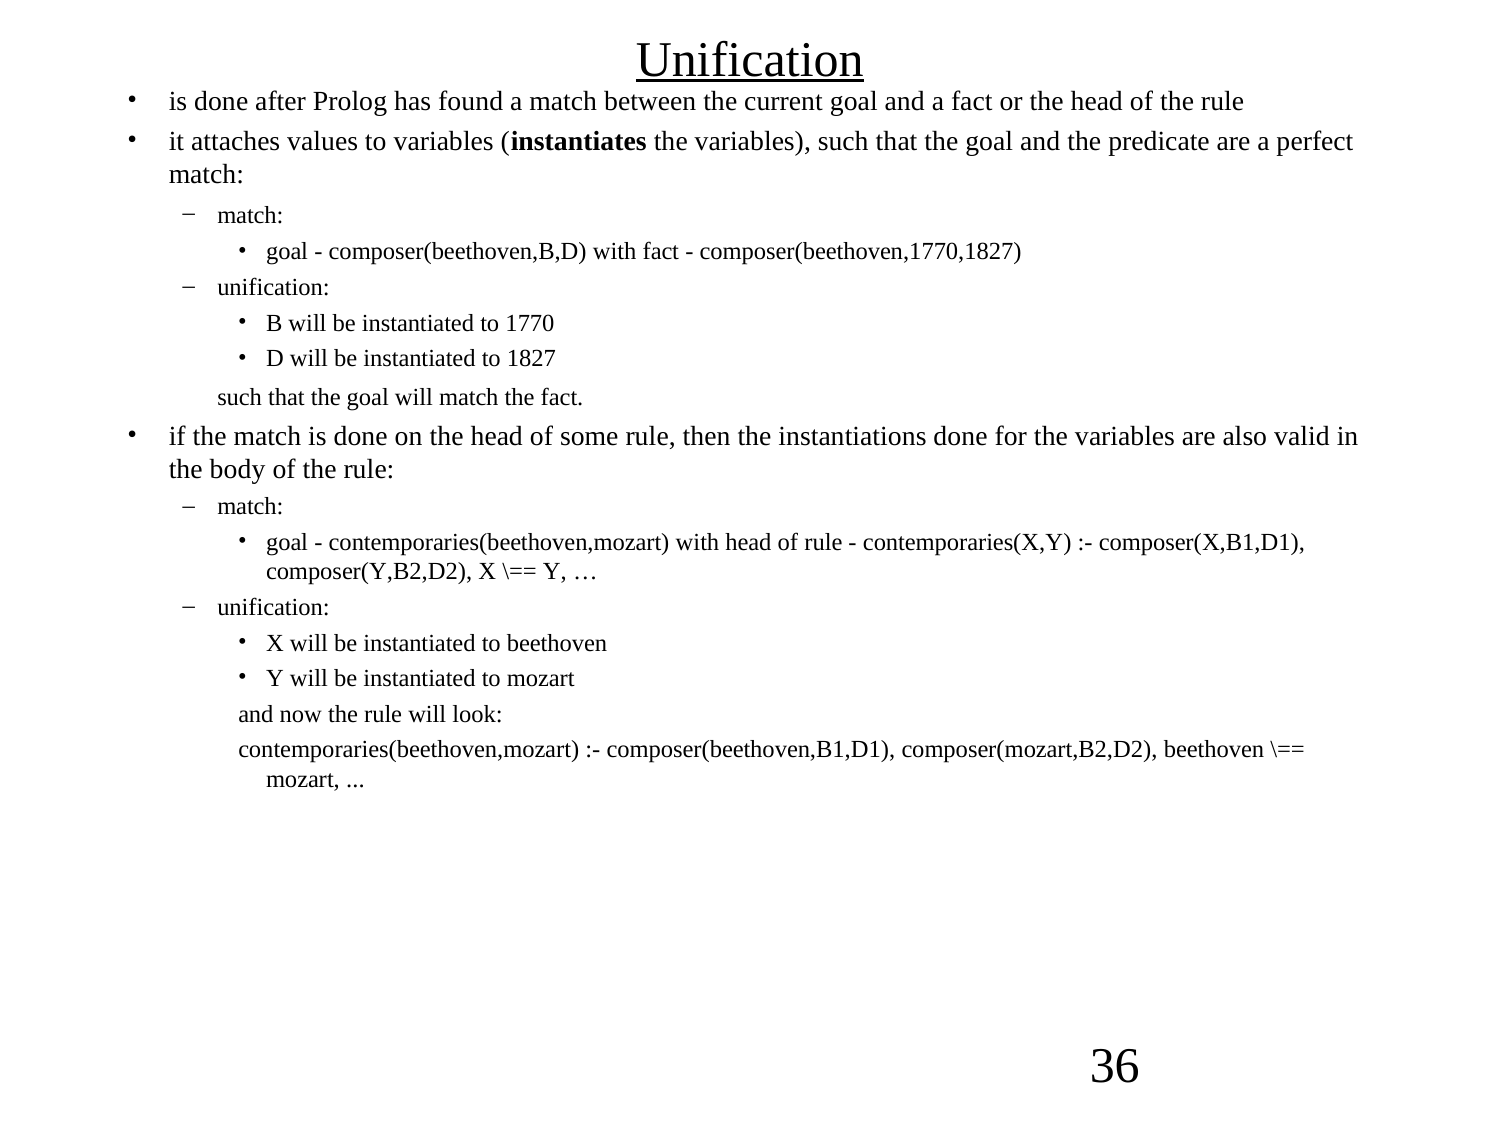

# Unification
is done after Prolog has found a match between the current goal and a fact or the head of the rule
it attaches values to variables (instantiates the variables), such that the goal and the predicate are a perfect match:
match:
goal - composer(beethoven,B,D) with fact - composer(beethoven,1770,1827)
unification:
B will be instantiated to 1770
D will be instantiated to 1827
	such that the goal will match the fact.
if the match is done on the head of some rule, then the instantiations done for the variables are also valid in the body of the rule:
match:
goal - contemporaries(beethoven,mozart) with head of rule - contemporaries(X,Y) :- composer(X,B1,D1), composer(Y,B2,D2), X \== Y, …
unification:
X will be instantiated to beethoven
Y will be instantiated to mozart
and now the rule will look:
contemporaries(beethoven,mozart) :- composer(beethoven,B1,D1), composer(mozart,B2,D2), beethoven \== mozart, ...
36